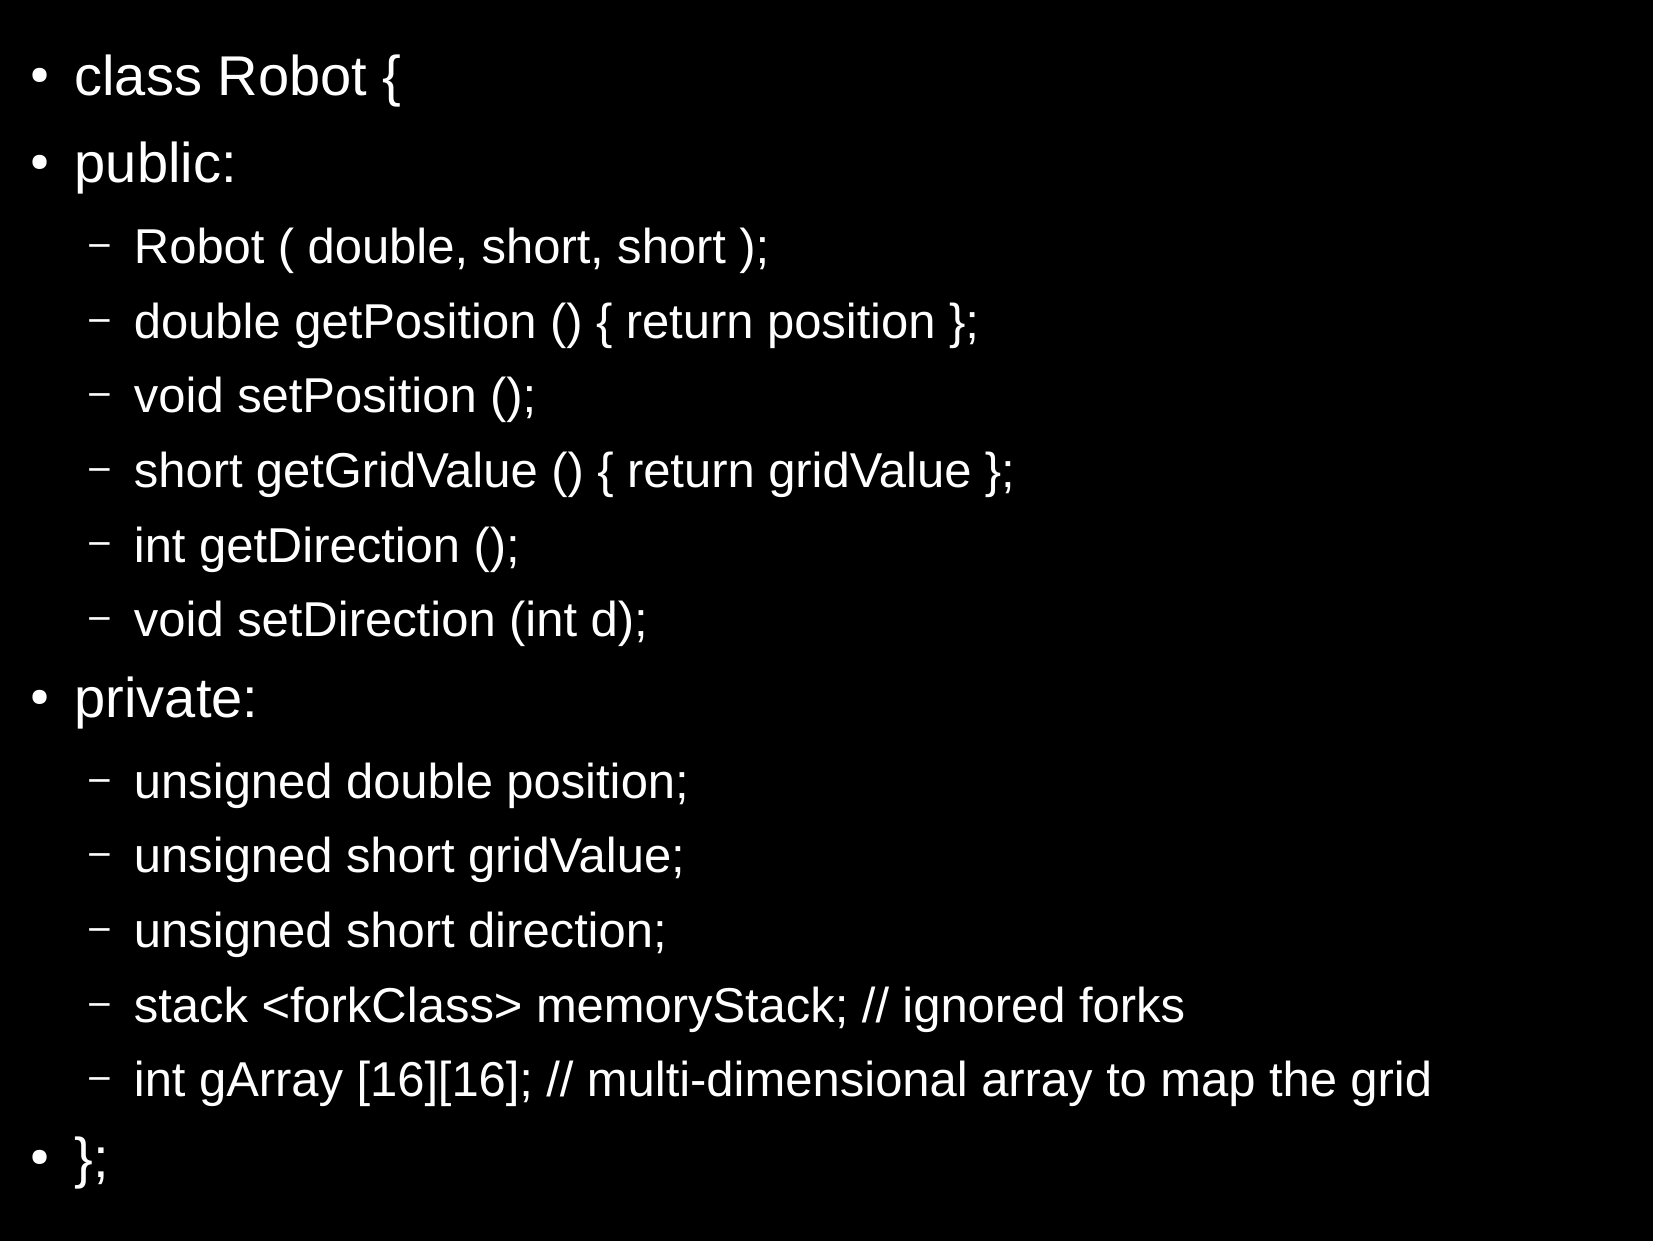

# class Robot {
public:
Robot ( double, short, short );
double getPosition () { return position };
void setPosition ();
short getGridValue () { return gridValue };
int getDirection ();
void setDirection (int d);
private:
unsigned double position;
unsigned short gridValue;
unsigned short direction;
stack <forkClass> memoryStack; // ignored forks
int gArray [16][16]; // multi-dimensional array to map the grid
};